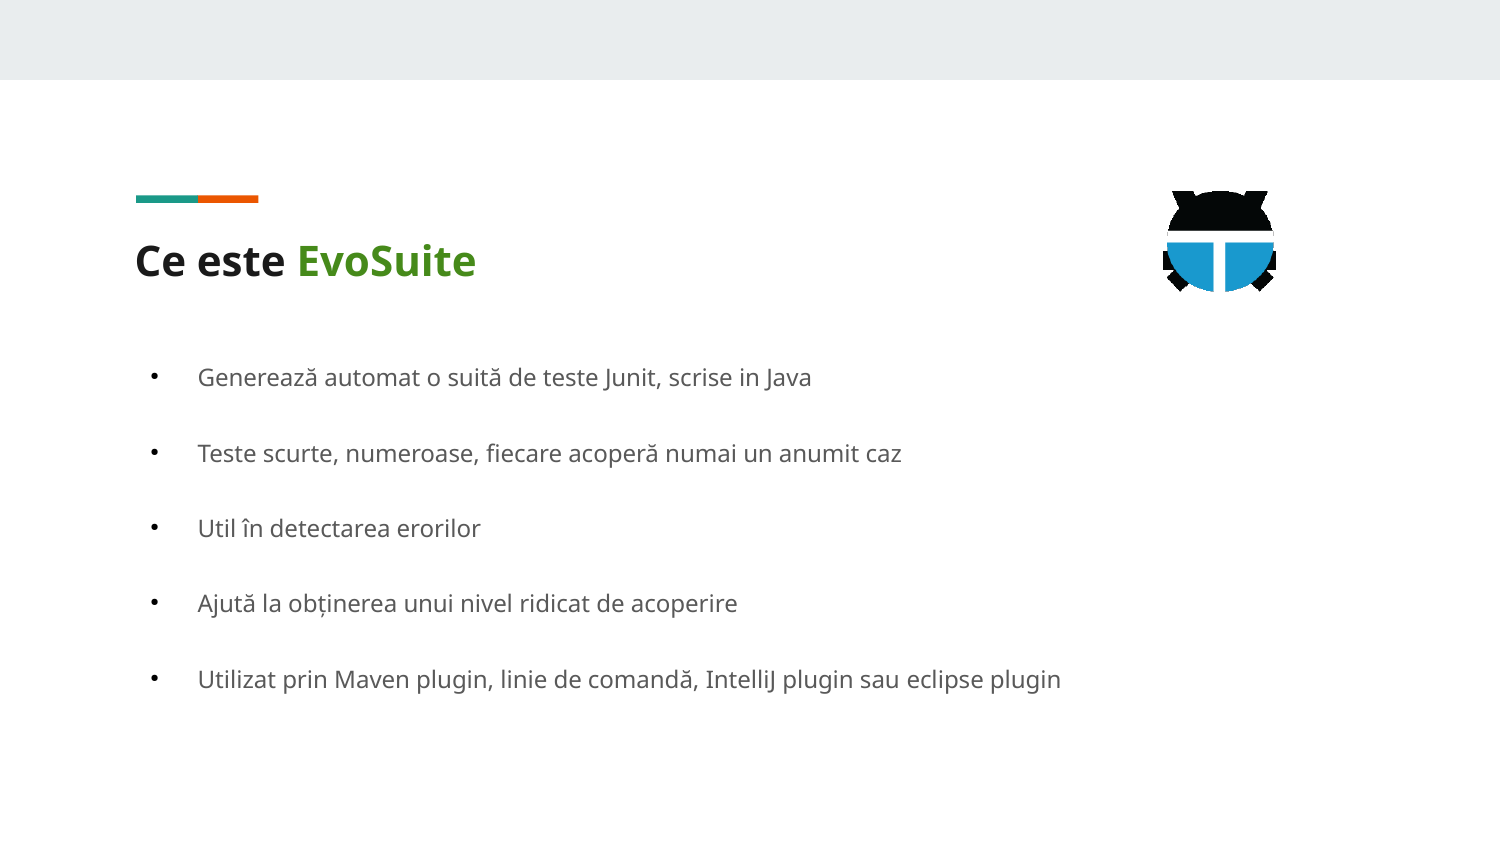

# Ce este EvoSuite
Generează automat o suită de teste Junit, scrise in Java
Teste scurte, numeroase, fiecare acoperă numai un anumit caz
Util în detectarea erorilor
Ajută la obținerea unui nivel ridicat de acoperire
Utilizat prin Maven plugin, linie de comandă, IntelliJ plugin sau eclipse plugin